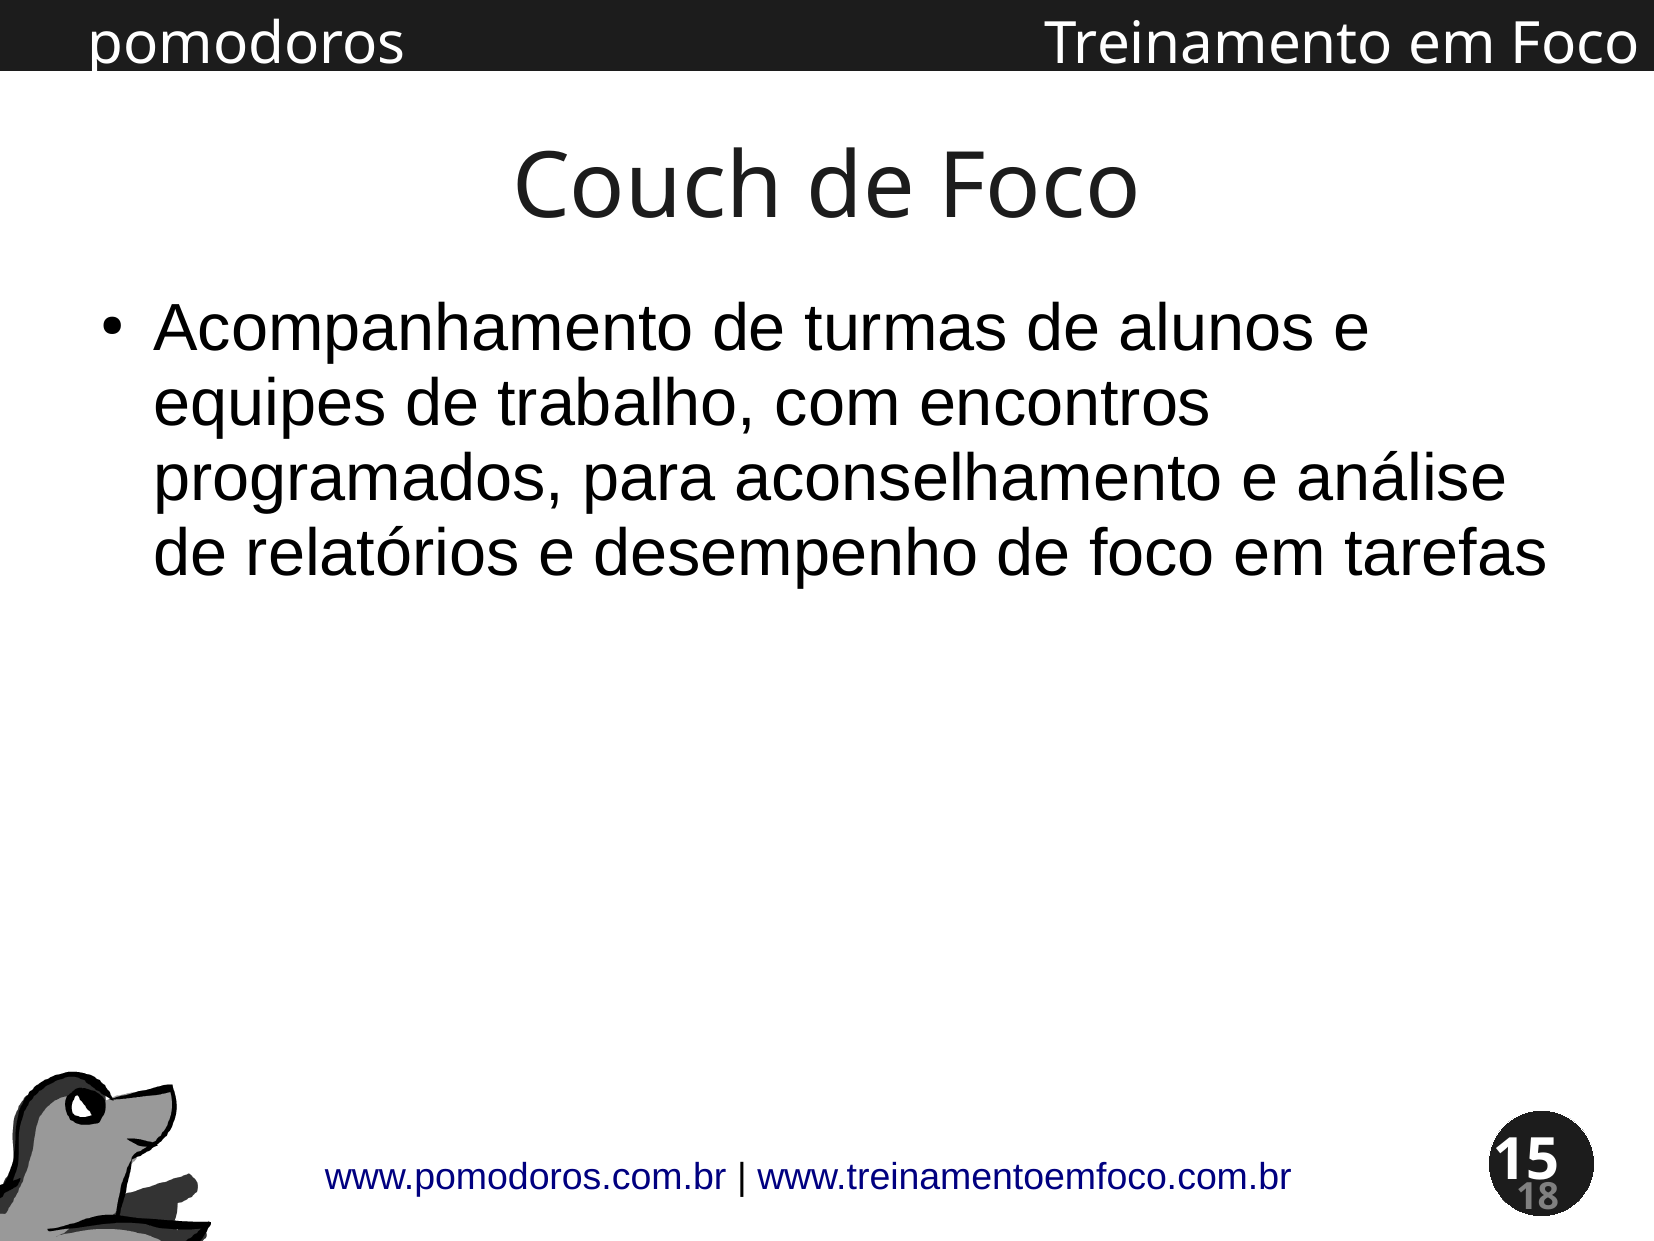

# Couch de Foco
Acompanhamento de turmas de alunos e equipes de trabalho, com encontros programados, para aconselhamento e análise de relatórios e desempenho de foco em tarefas